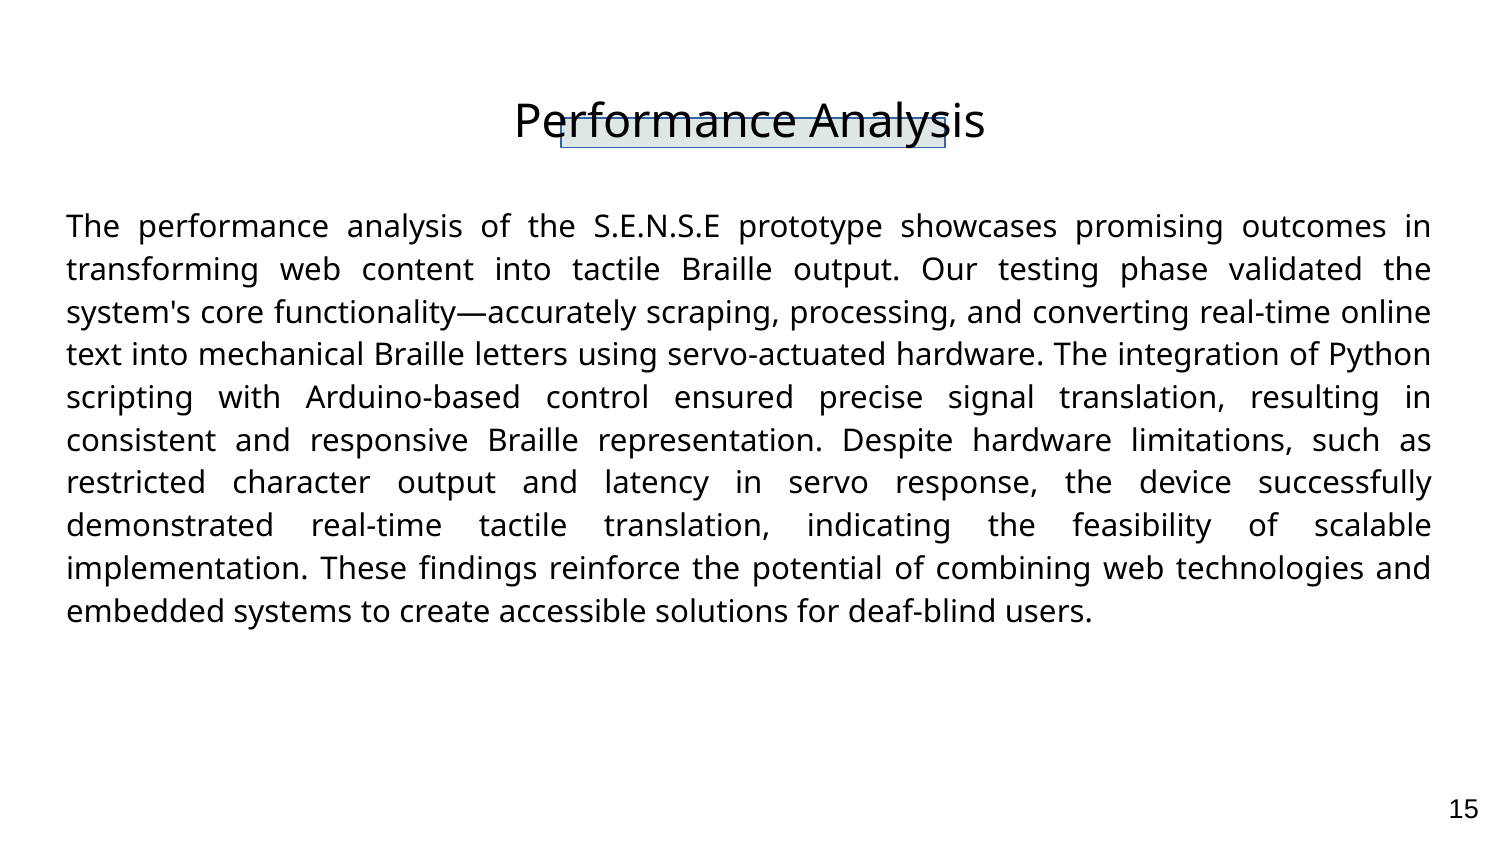

Performance Analysis
The performance analysis of the S.E.N.S.E prototype showcases promising outcomes in transforming web content into tactile Braille output. Our testing phase validated the system's core functionality—accurately scraping, processing, and converting real-time online text into mechanical Braille letters using servo-actuated hardware. The integration of Python scripting with Arduino-based control ensured precise signal translation, resulting in consistent and responsive Braille representation. Despite hardware limitations, such as restricted character output and latency in servo response, the device successfully demonstrated real-time tactile translation, indicating the feasibility of scalable implementation. These findings reinforce the potential of combining web technologies and embedded systems to create accessible solutions for deaf-blind users.